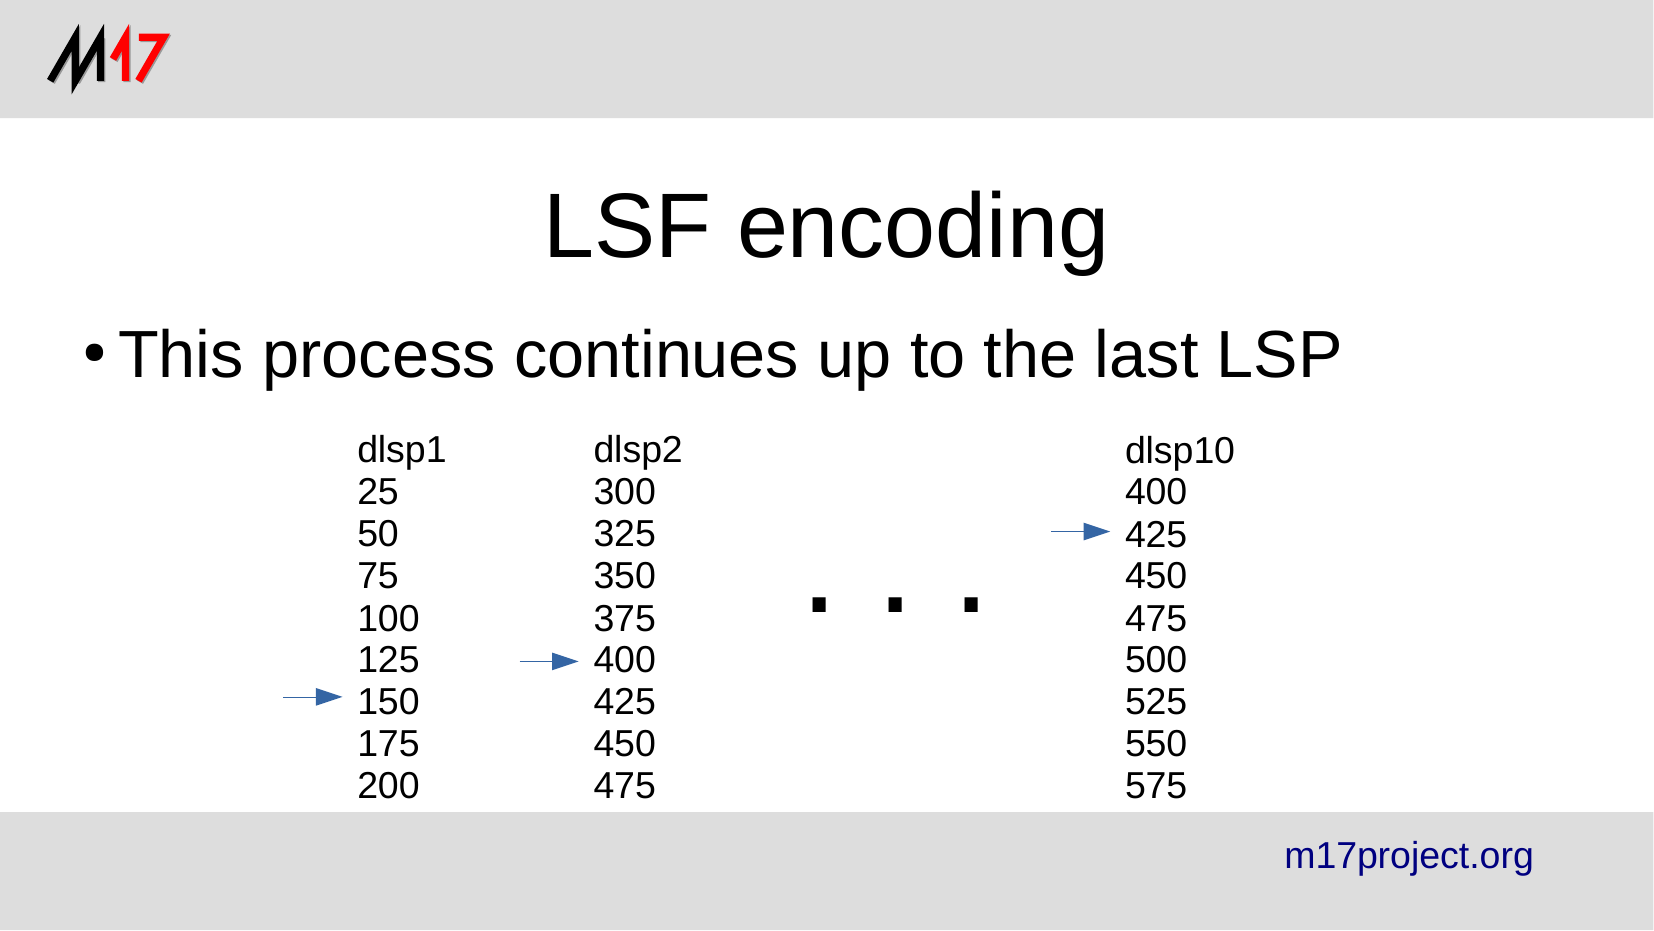

# LSF encoding
This process continues up to the last LSP
dlsp1
25
50
75
100
125
150
175
200
dlsp2
300
325
350
375
400
425
450
475
dlsp10
400
425
450
475
500
525
550
575
. . .
m17project.org